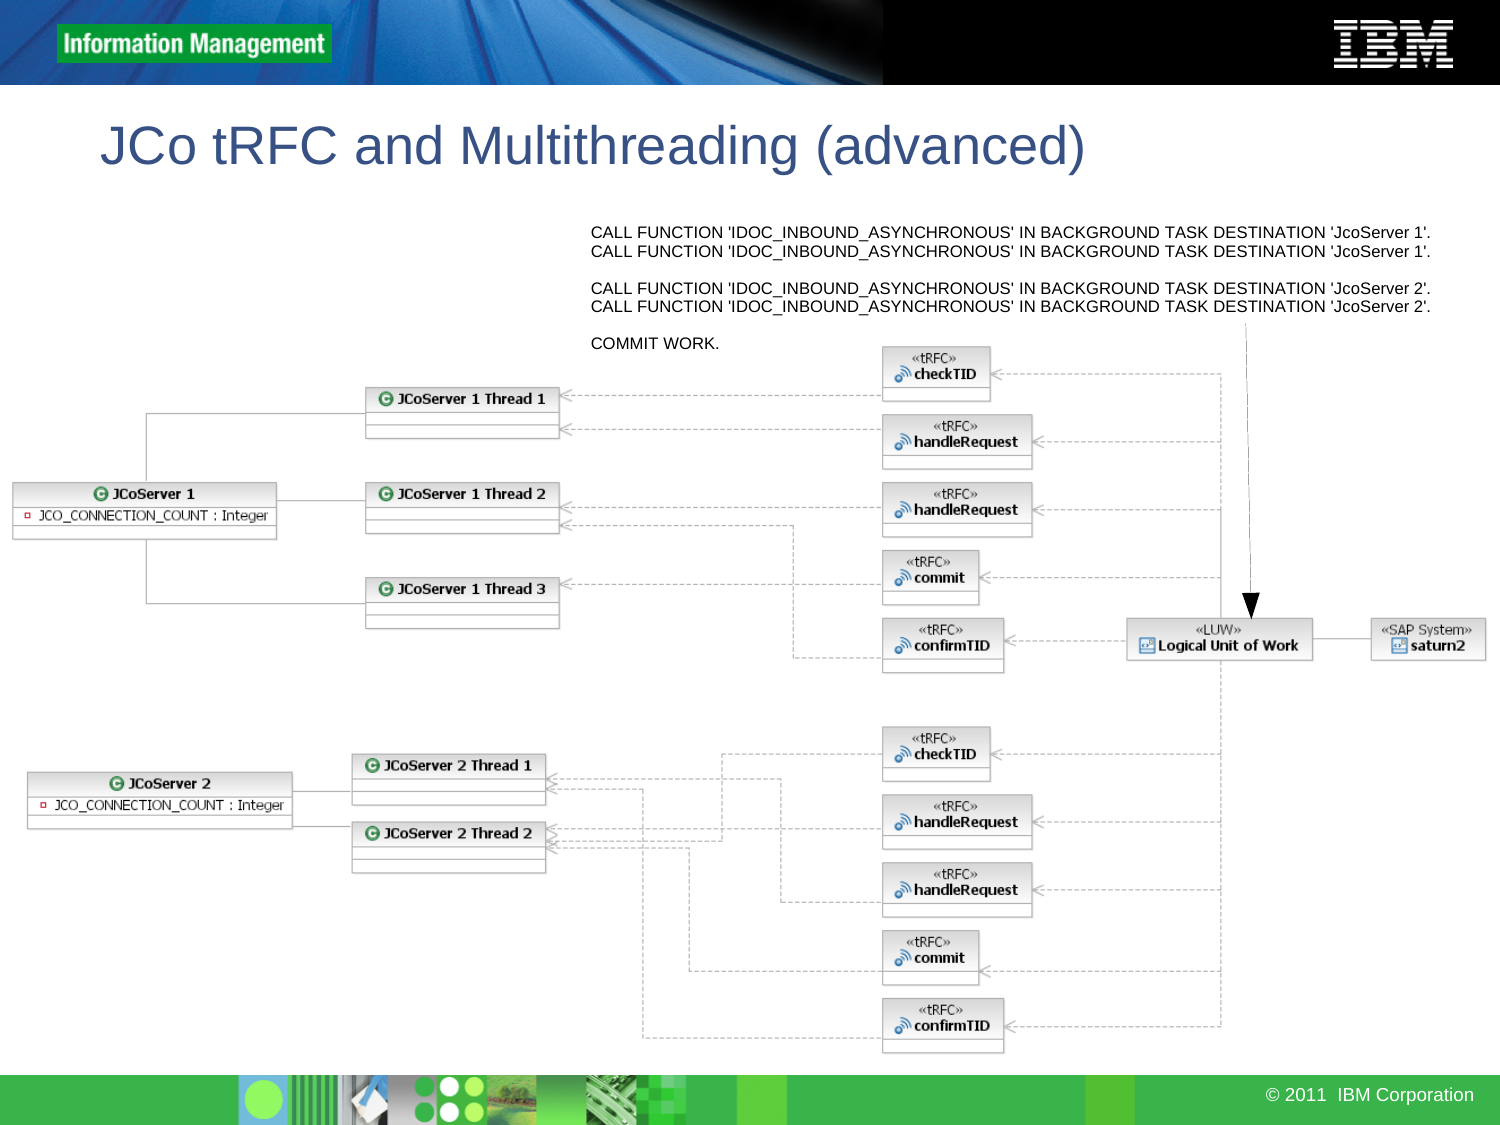

# JCo tRFC and Multithreading (advanced)
CALL FUNCTION 'IDOC_INBOUND_ASYNCHRONOUS' IN BACKGROUND TASK DESTINATION 'JcoServer 1'.
CALL FUNCTION 'IDOC_INBOUND_ASYNCHRONOUS' IN BACKGROUND TASK DESTINATION 'JcoServer 1'.
CALL FUNCTION 'IDOC_INBOUND_ASYNCHRONOUS' IN BACKGROUND TASK DESTINATION 'JcoServer 2'.
CALL FUNCTION 'IDOC_INBOUND_ASYNCHRONOUS' IN BACKGROUND TASK DESTINATION 'JcoServer 2'.
COMMIT WORK.